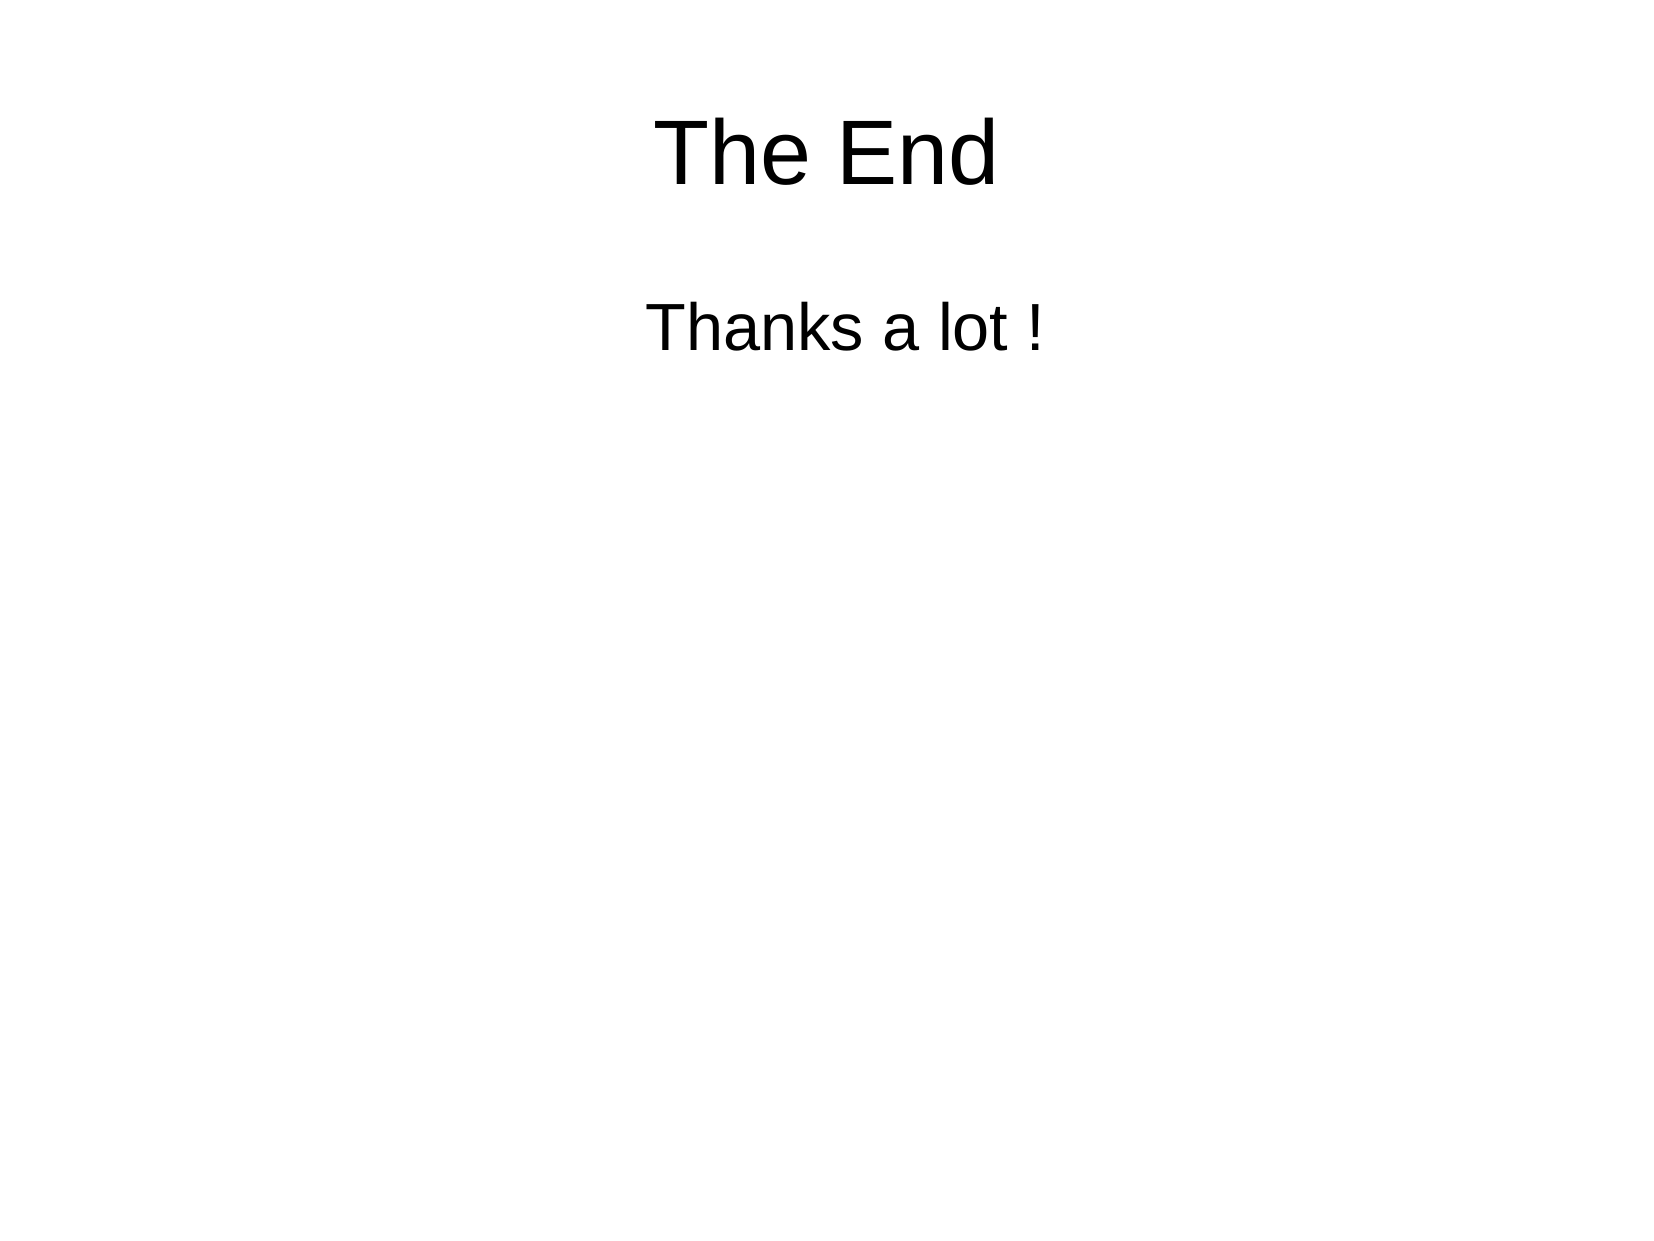

# The End
Thanks a lot !